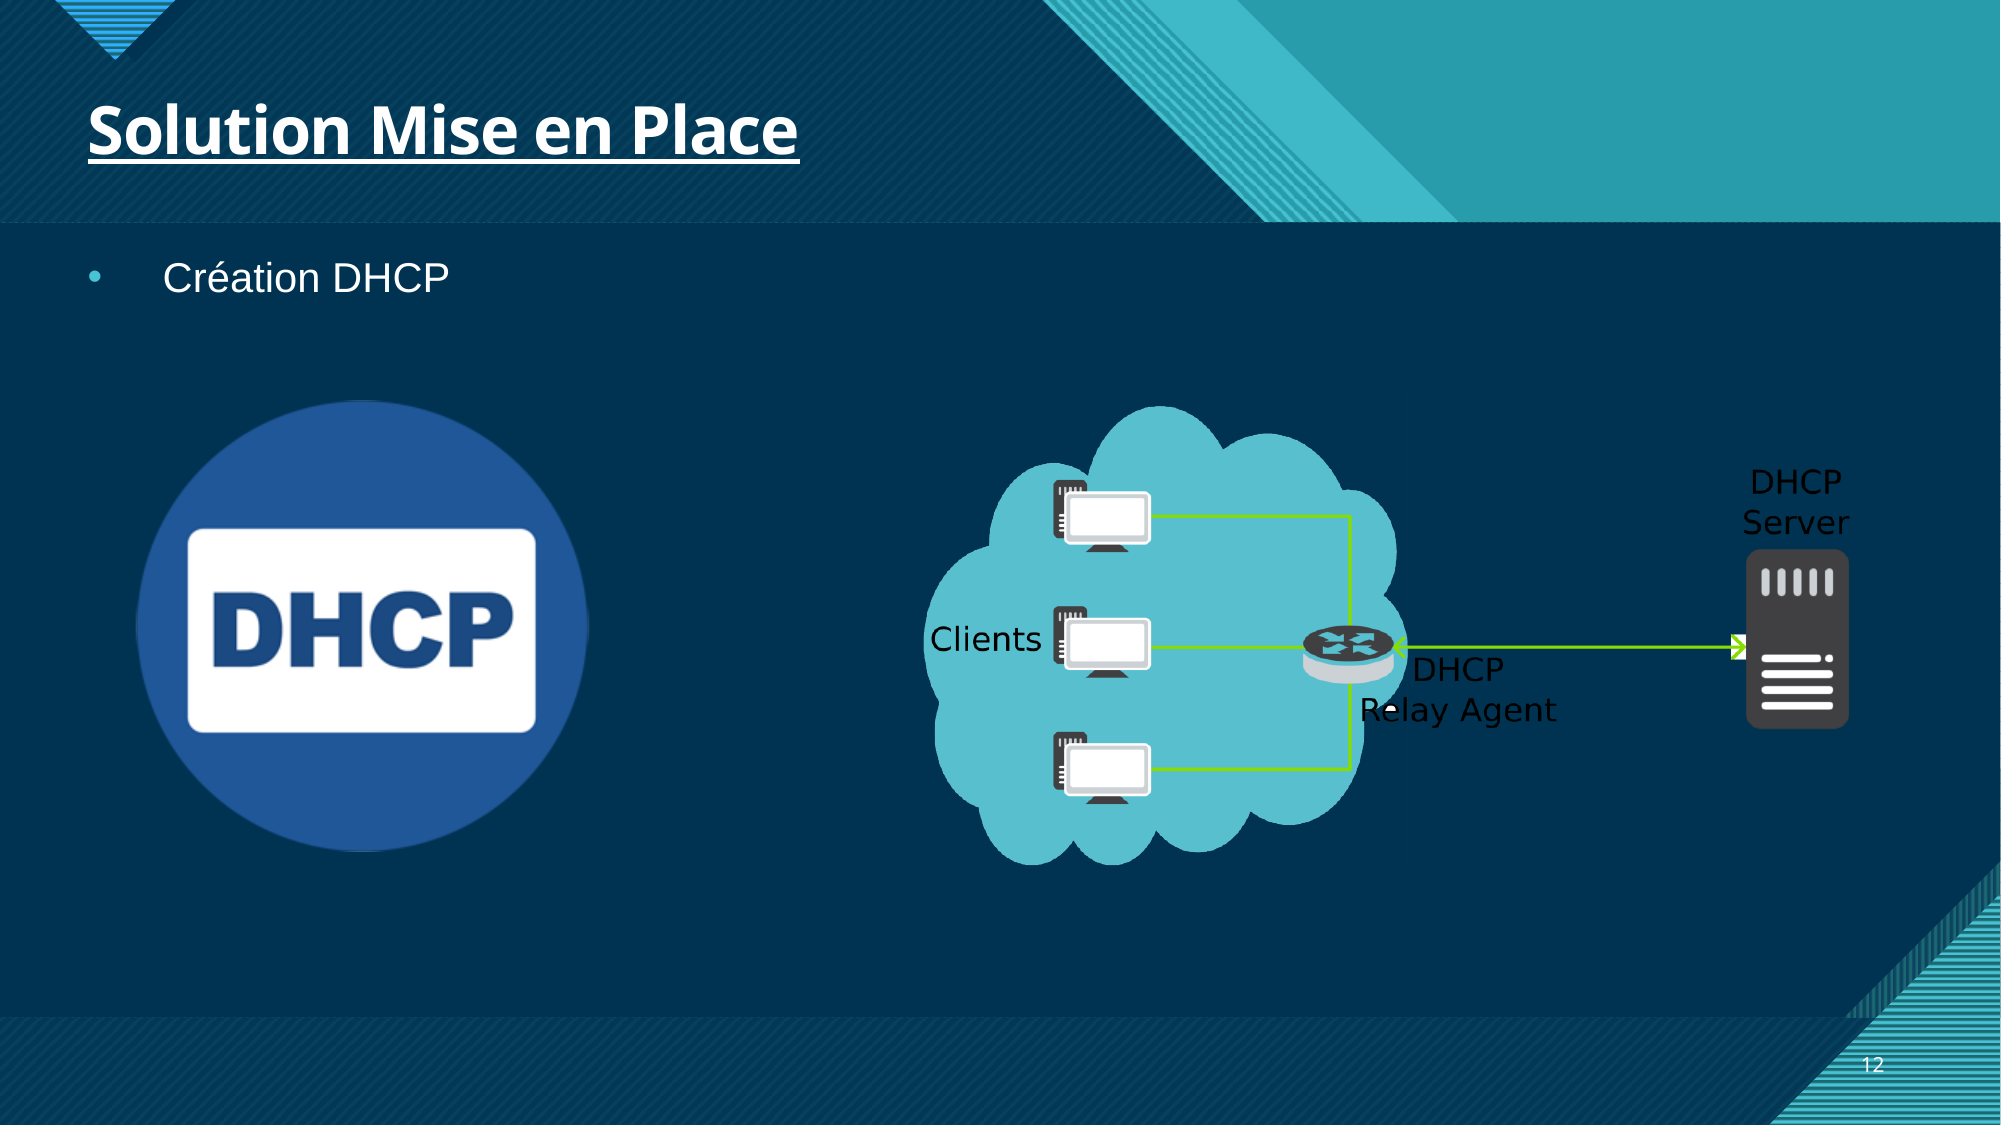

# Solution Mise en Place
Création DHCP